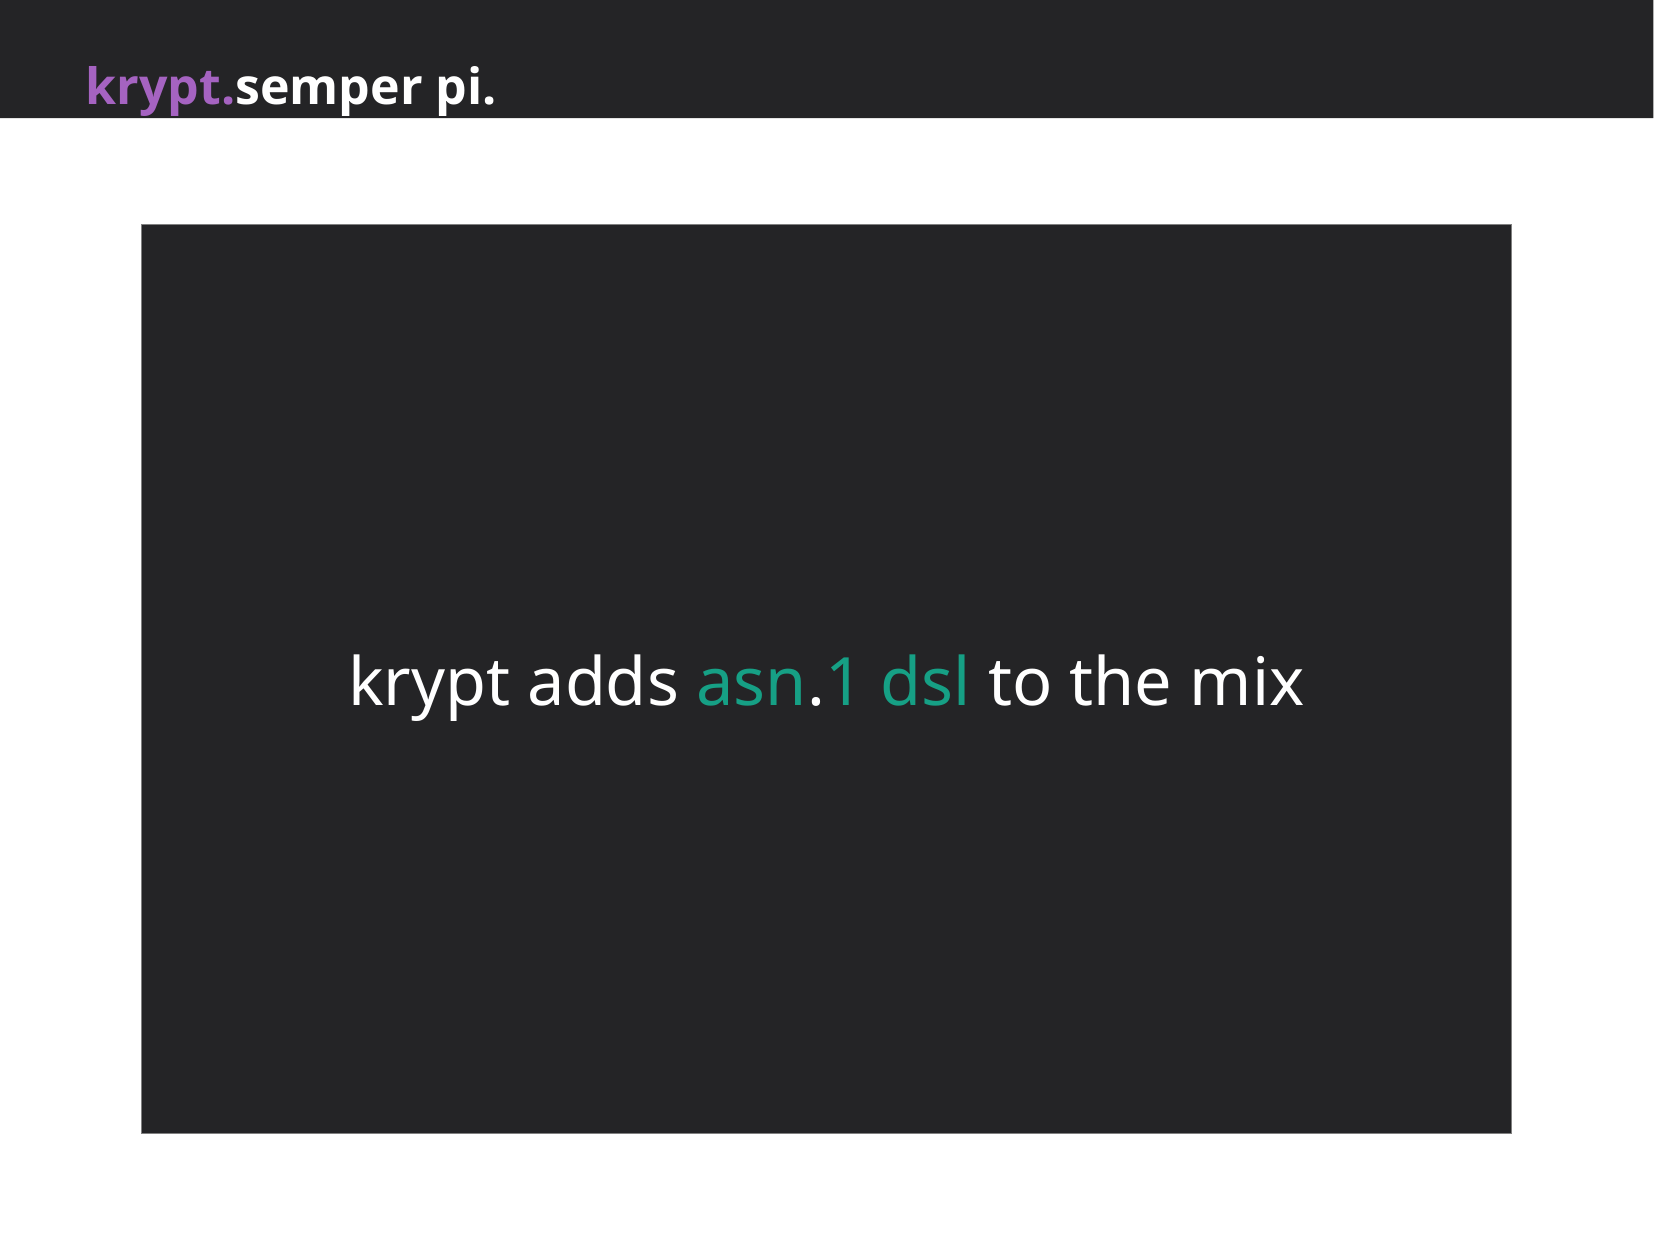

krypt.semper pi.
krypt adds asn.1 dsl to the mix
krypt first of all is a framework